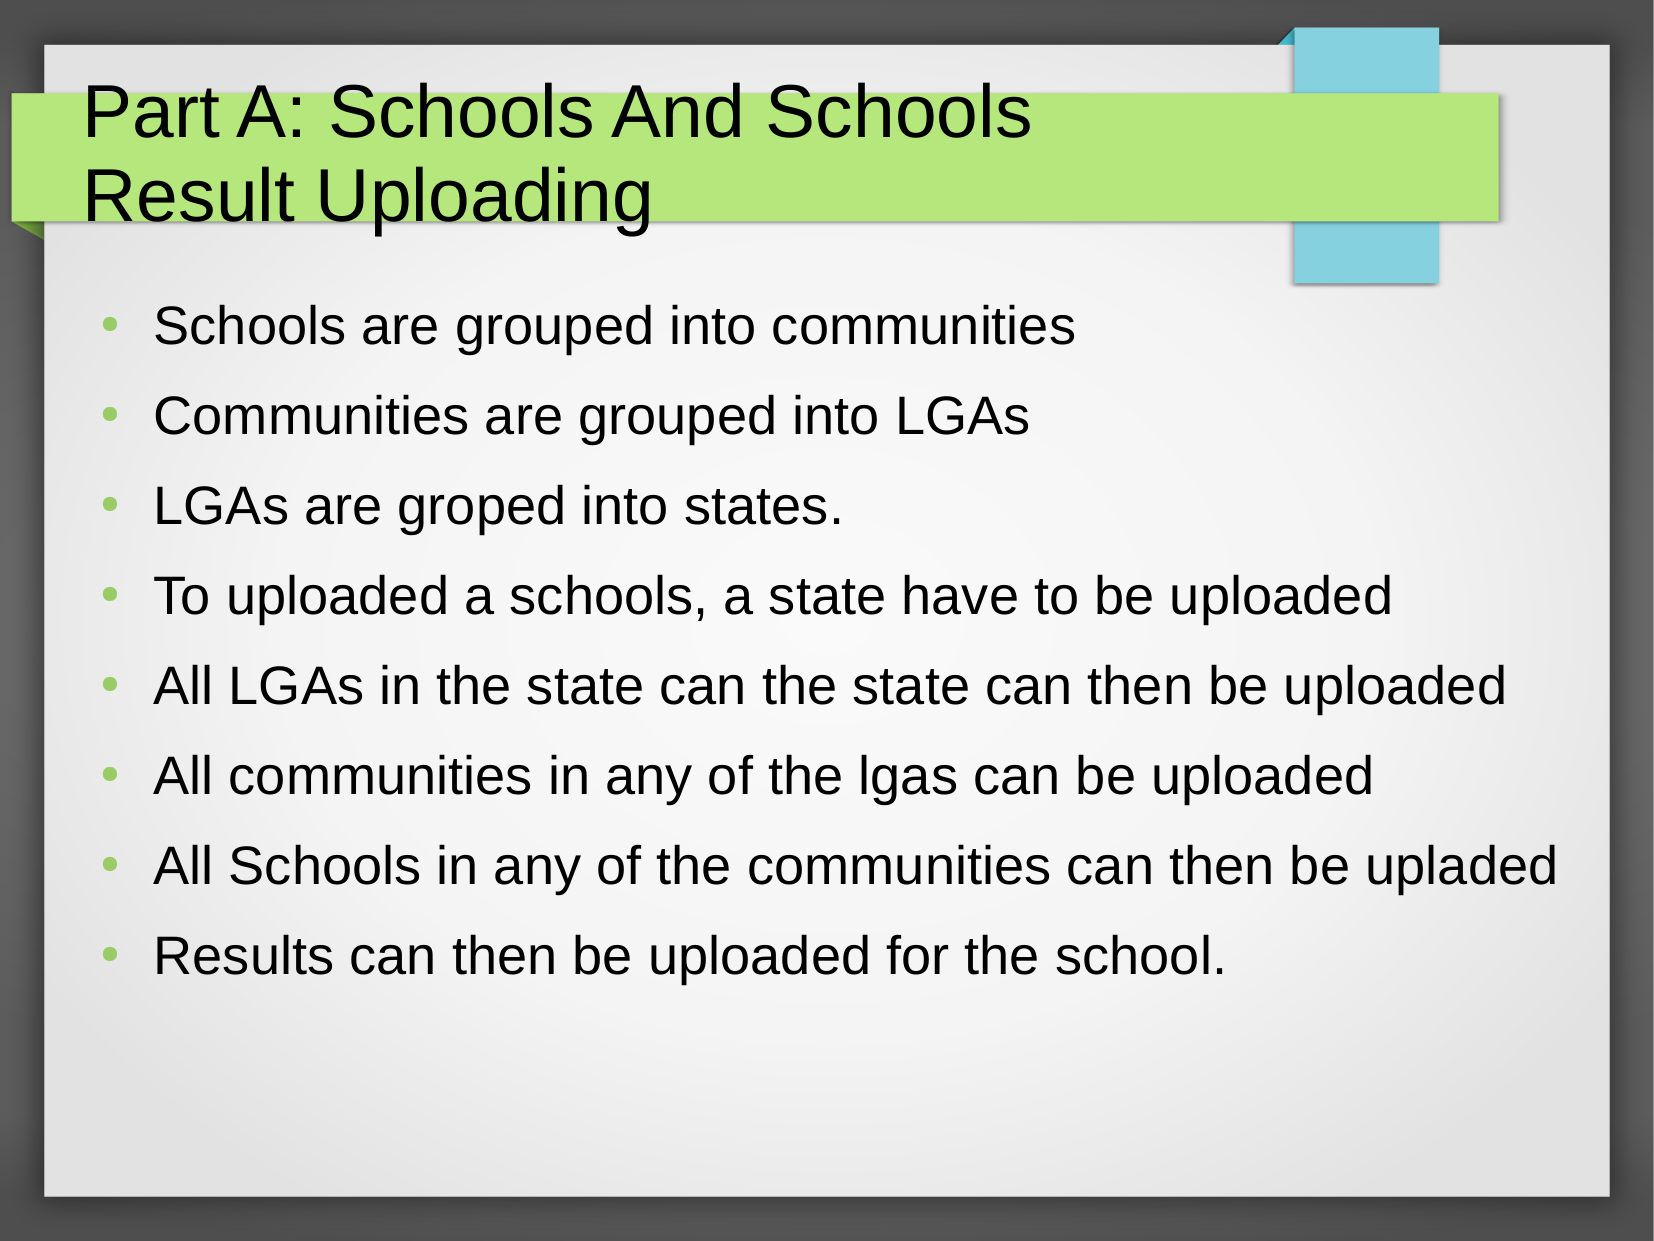

# Part A: Schools And Schools Result Uploading
Schools are grouped into communities
Communities are grouped into LGAs
LGAs are groped into states.
To uploaded a schools, a state have to be uploaded
All LGAs in the state can the state can then be uploaded
All communities in any of the lgas can be uploaded
All Schools in any of the communities can then be upladed
Results can then be uploaded for the school.